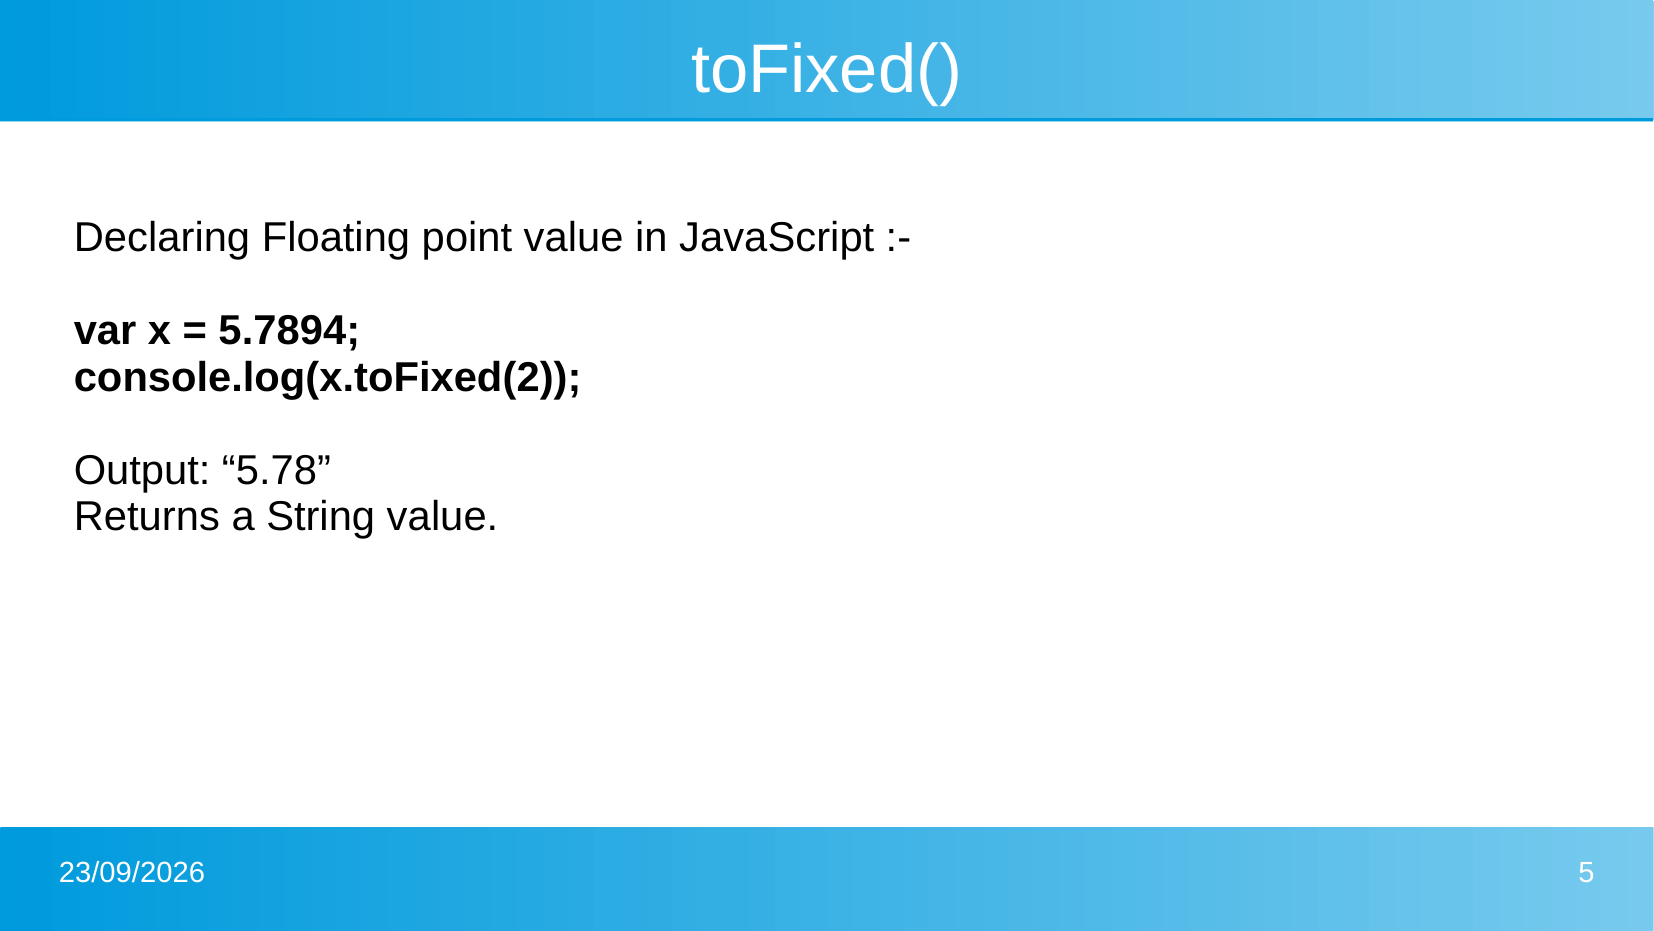

# toFixed()
Declaring Floating point value in JavaScript :-
var x = 5.7894;
console.log(x.toFixed(2));
Output: “5.78”
Returns a String value.
5